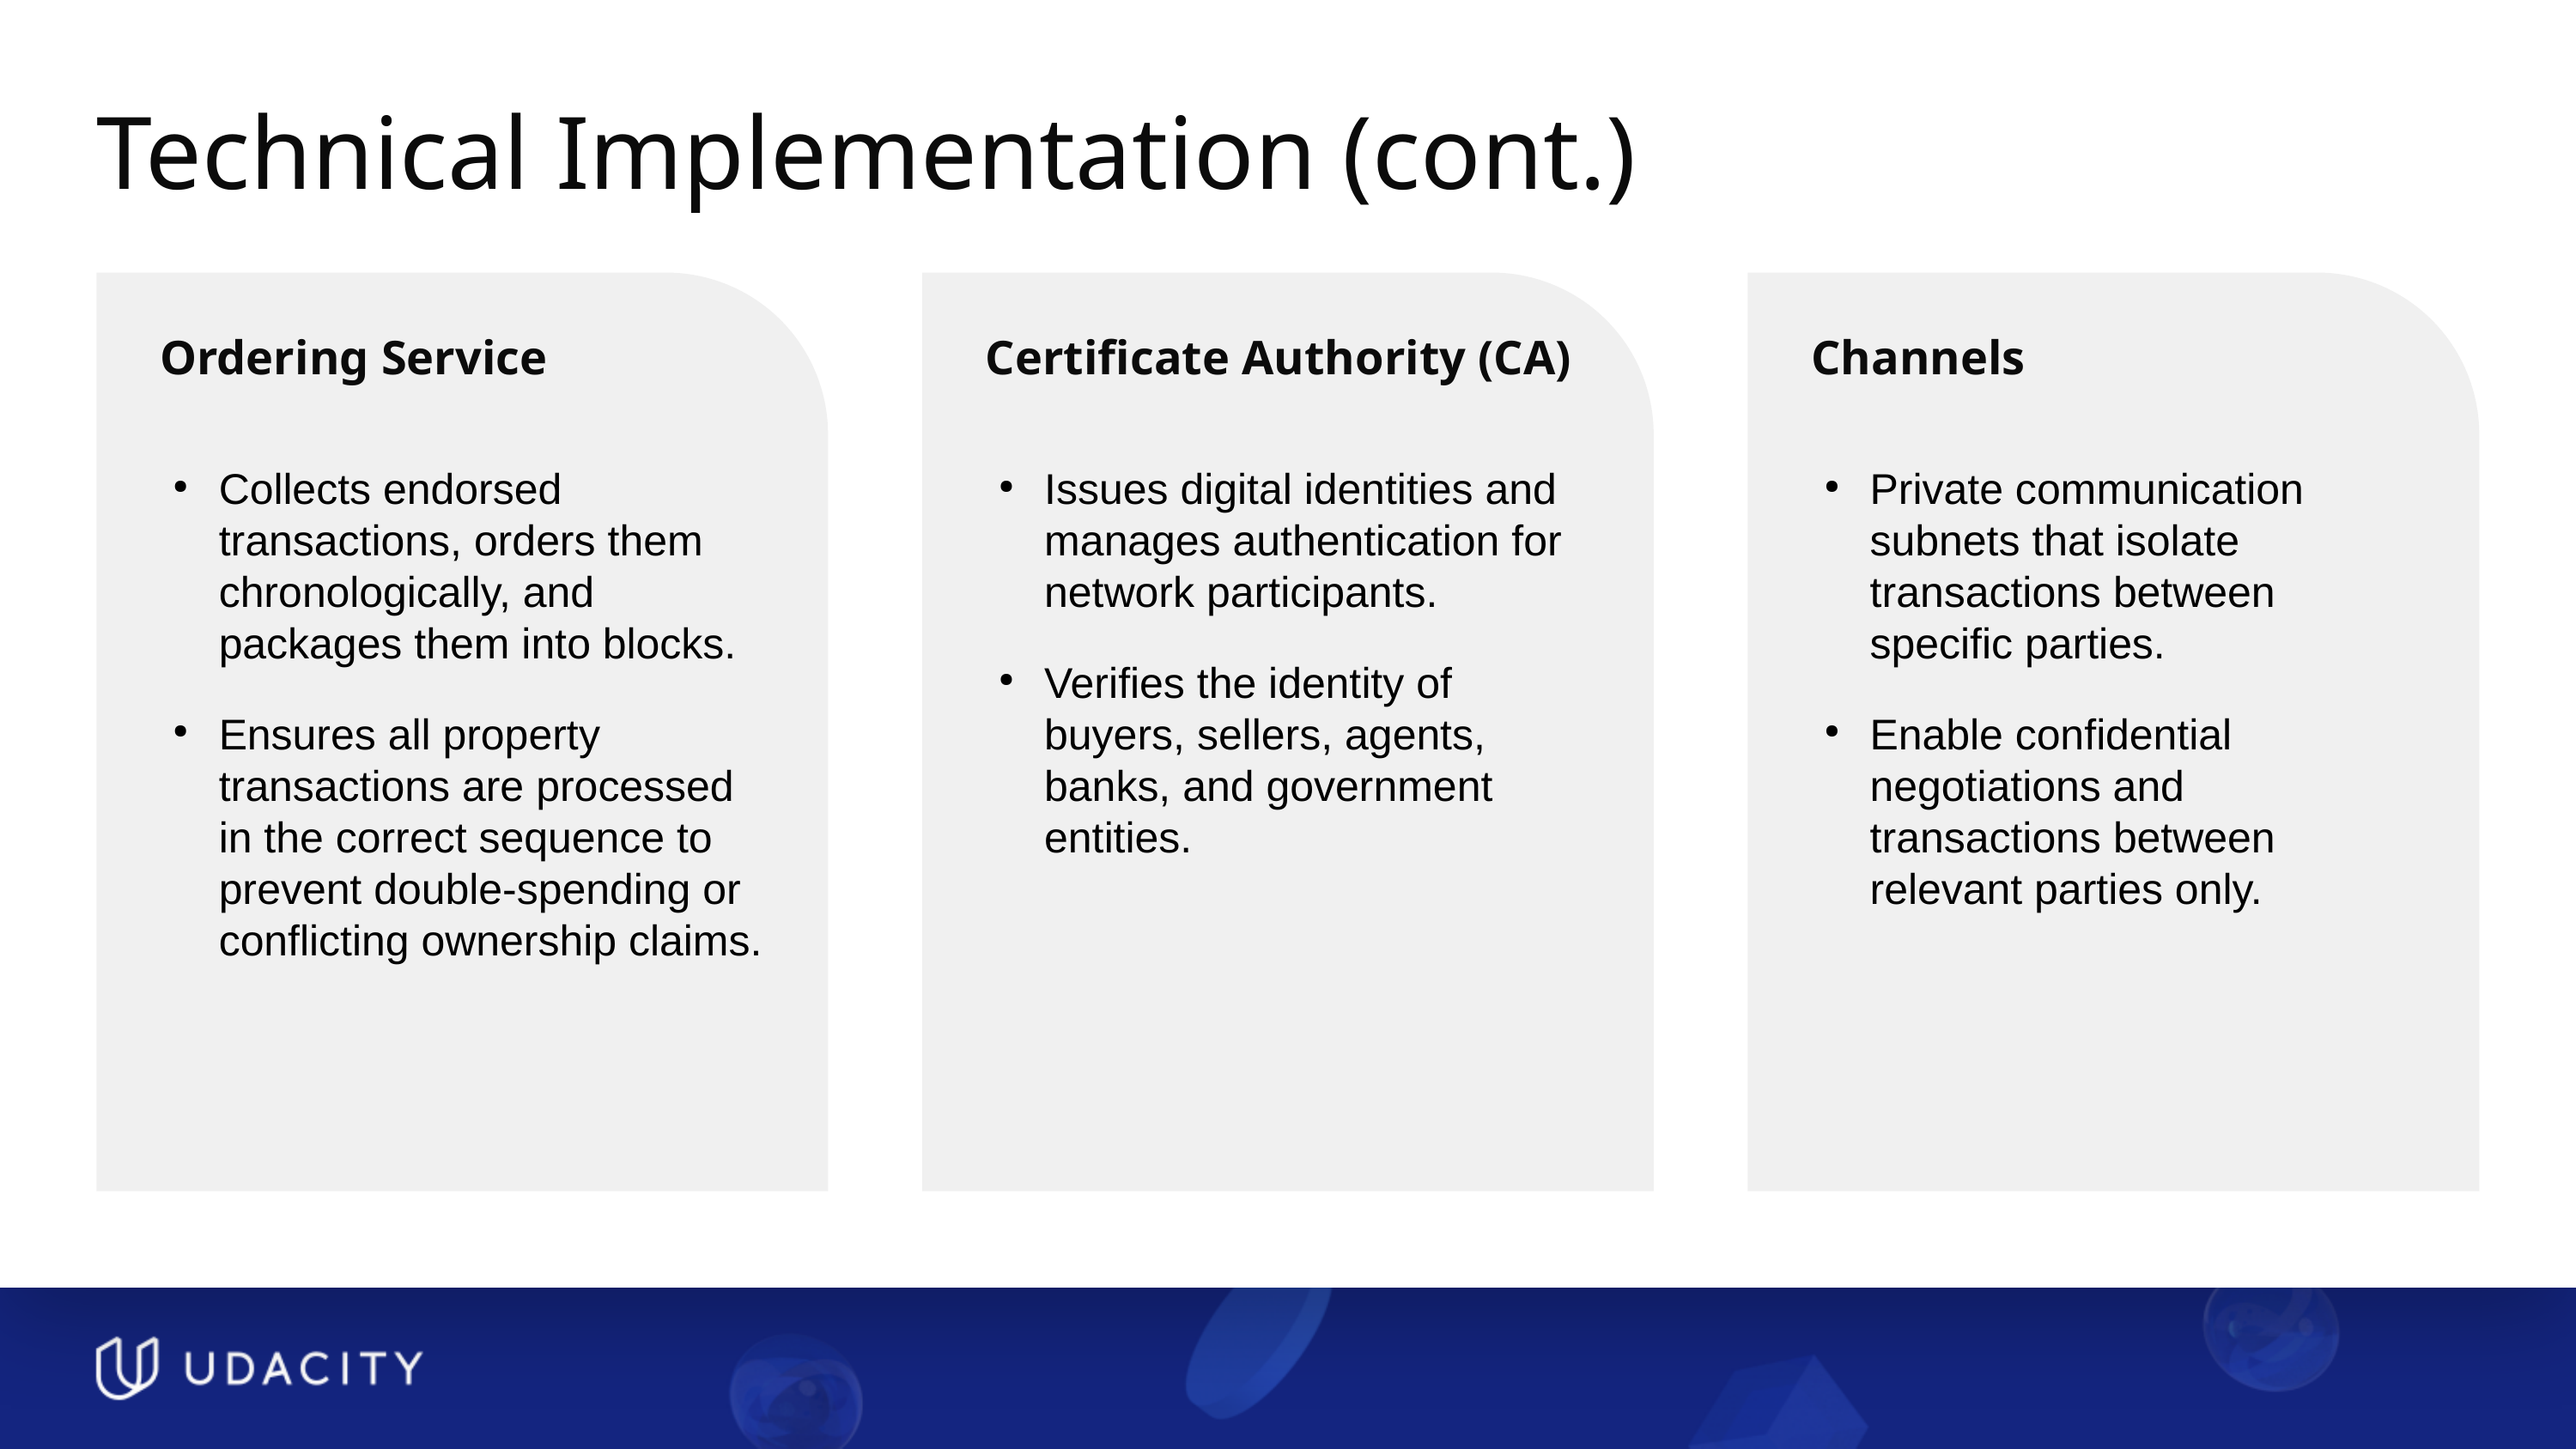

# Technical Implementation (cont.)
Ordering Service
Certificate Authority (CA)
Channels
Collects endorsed transactions, orders them chronologically, and packages them into blocks.
Ensures all property transactions are processed in the correct sequence to prevent double-spending or conflicting ownership claims.
Issues digital identities and manages authentication for network participants.
Verifies the identity of buyers, sellers, agents, banks, and government entities.
Private communication subnets that isolate transactions between specific parties.
Enable confidential negotiations and transactions between relevant parties only.